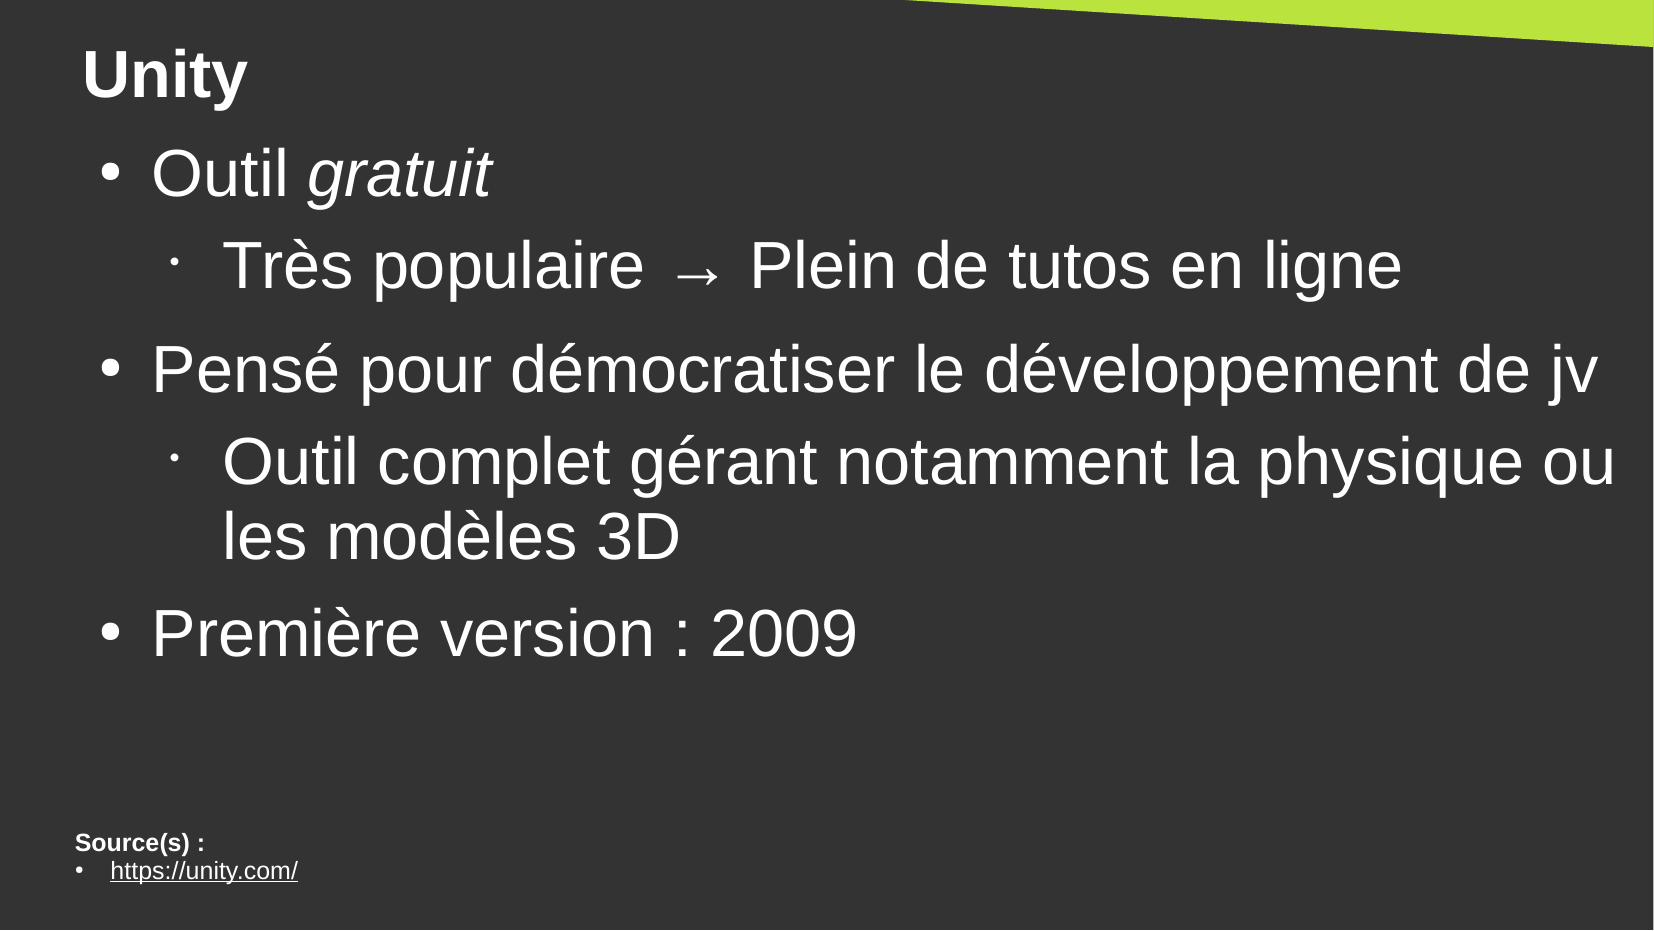

# Unity
Outil gratuit
Très populaire → Plein de tutos en ligne
Pensé pour démocratiser le développement de jv
Outil complet gérant notamment la physique ou les modèles 3D
Première version : 2009
Source(s) :
https://unity.com/